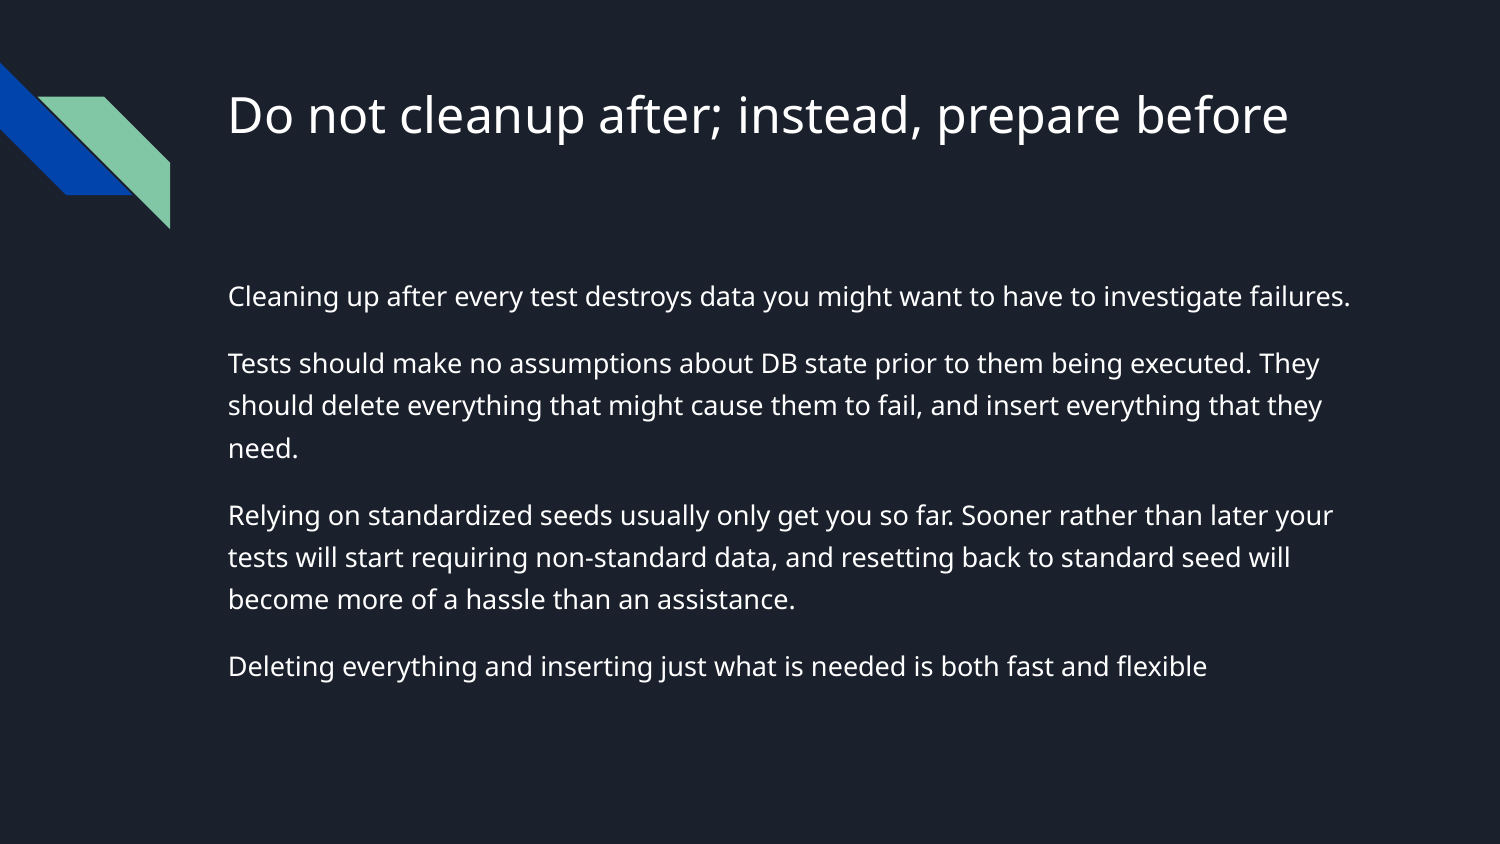

# Do not cleanup after; instead, prepare before
Cleaning up after every test destroys data you might want to have to investigate failures.
Tests should make no assumptions about DB state prior to them being executed. They should delete everything that might cause them to fail, and insert everything that they need.
Relying on standardized seeds usually only get you so far. Sooner rather than later your tests will start requiring non-standard data, and resetting back to standard seed will become more of a hassle than an assistance.
Deleting everything and inserting just what is needed is both fast and flexible